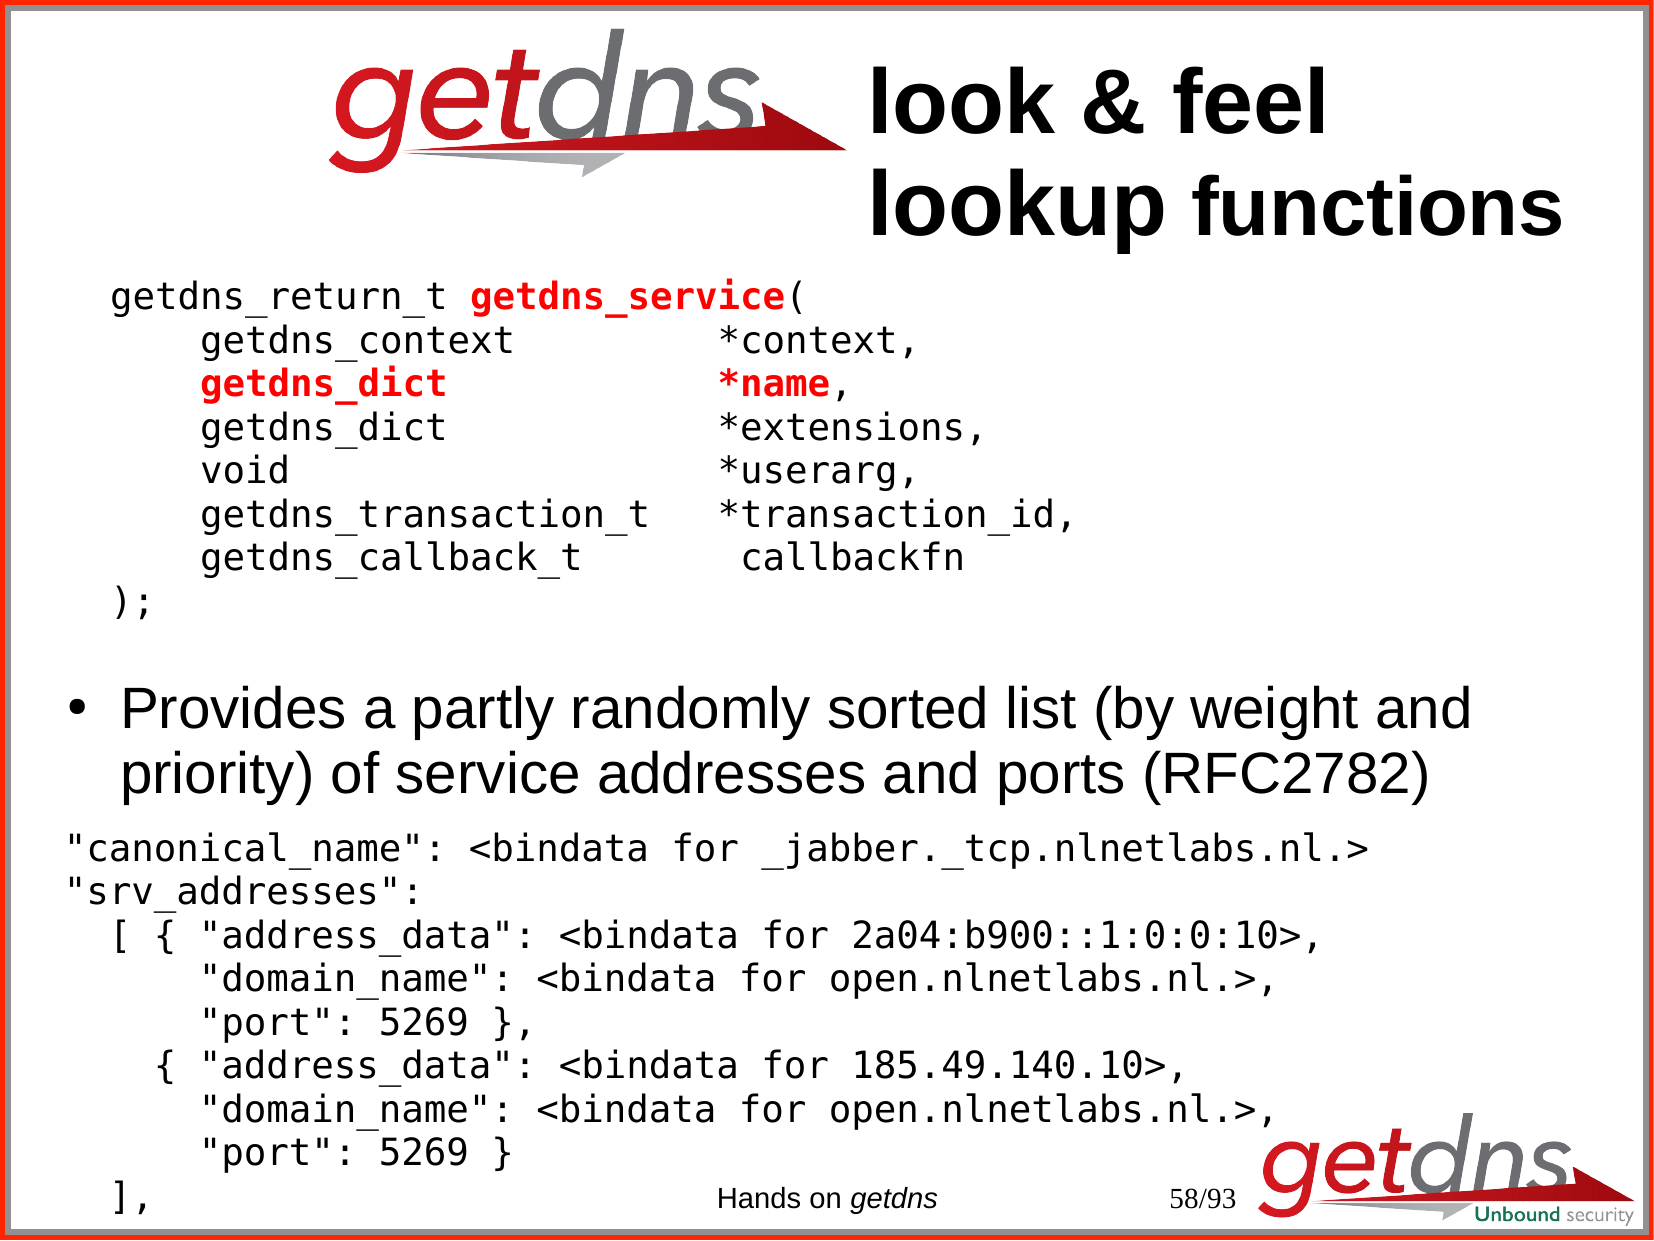

look & feel
							 lookup functions
getdns_return_t getdns_service(
 getdns_context *context,
 getdns_dict *name,
 getdns_dict *extensions,
 void *userarg,
 getdns_transaction_t *transaction_id,
 getdns_callback_t callbackfn
);
# Provides a partly randomly sorted list (by weight and priority) of service addresses and ports (RFC2782)
"canonical_name": <bindata for _jabber._tcp.nlnetlabs.nl.>
"srv_addresses":
 [ { "address_data": <bindata for 2a04:b900::1:0:0:10>,
 "domain_name": <bindata for open.nlnetlabs.nl.>,
 "port": 5269 },
 { "address_data": <bindata for 185.49.140.10>,
 "domain_name": <bindata for open.nlnetlabs.nl.>,
 "port": 5269 }
 ],
58